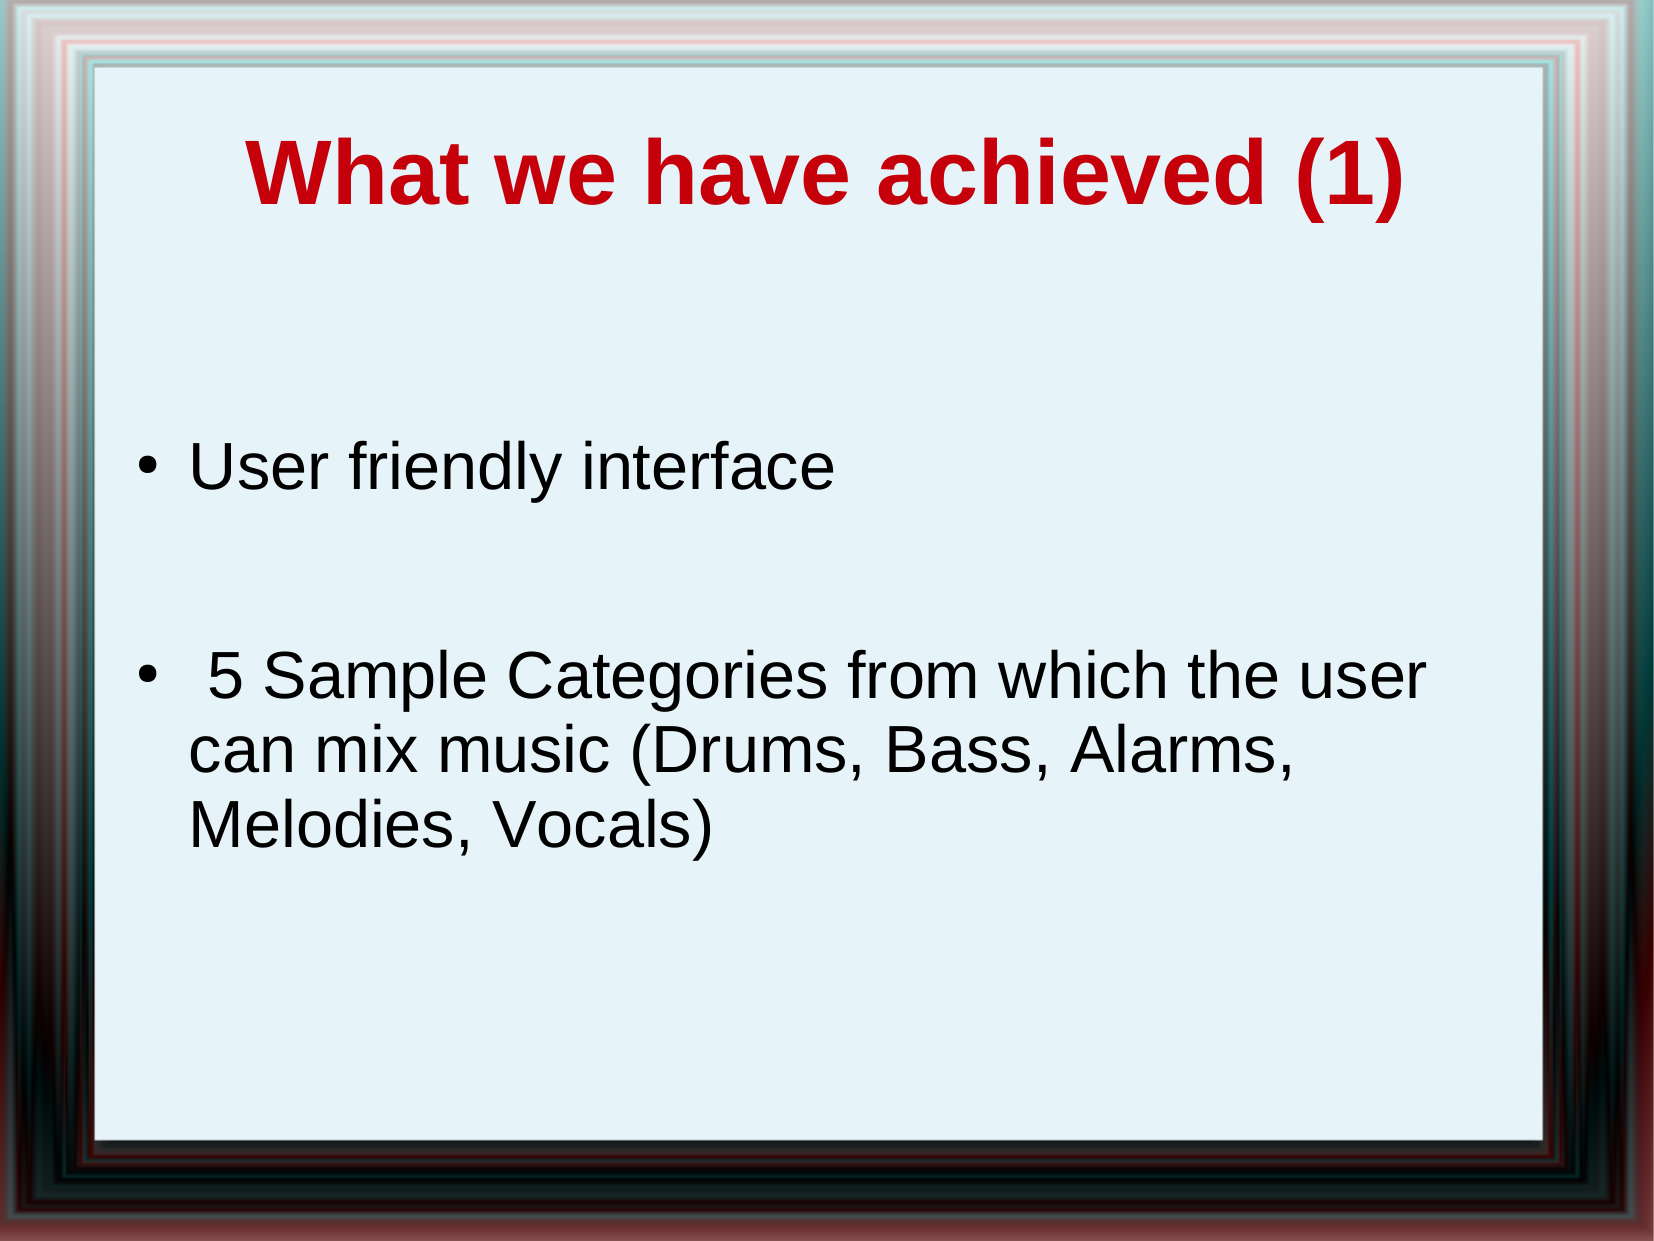

# What we have achieved (1)
User friendly interface
 5 Sample Categories from which the user can mix music (Drums, Bass, Alarms, Melodies, Vocals)